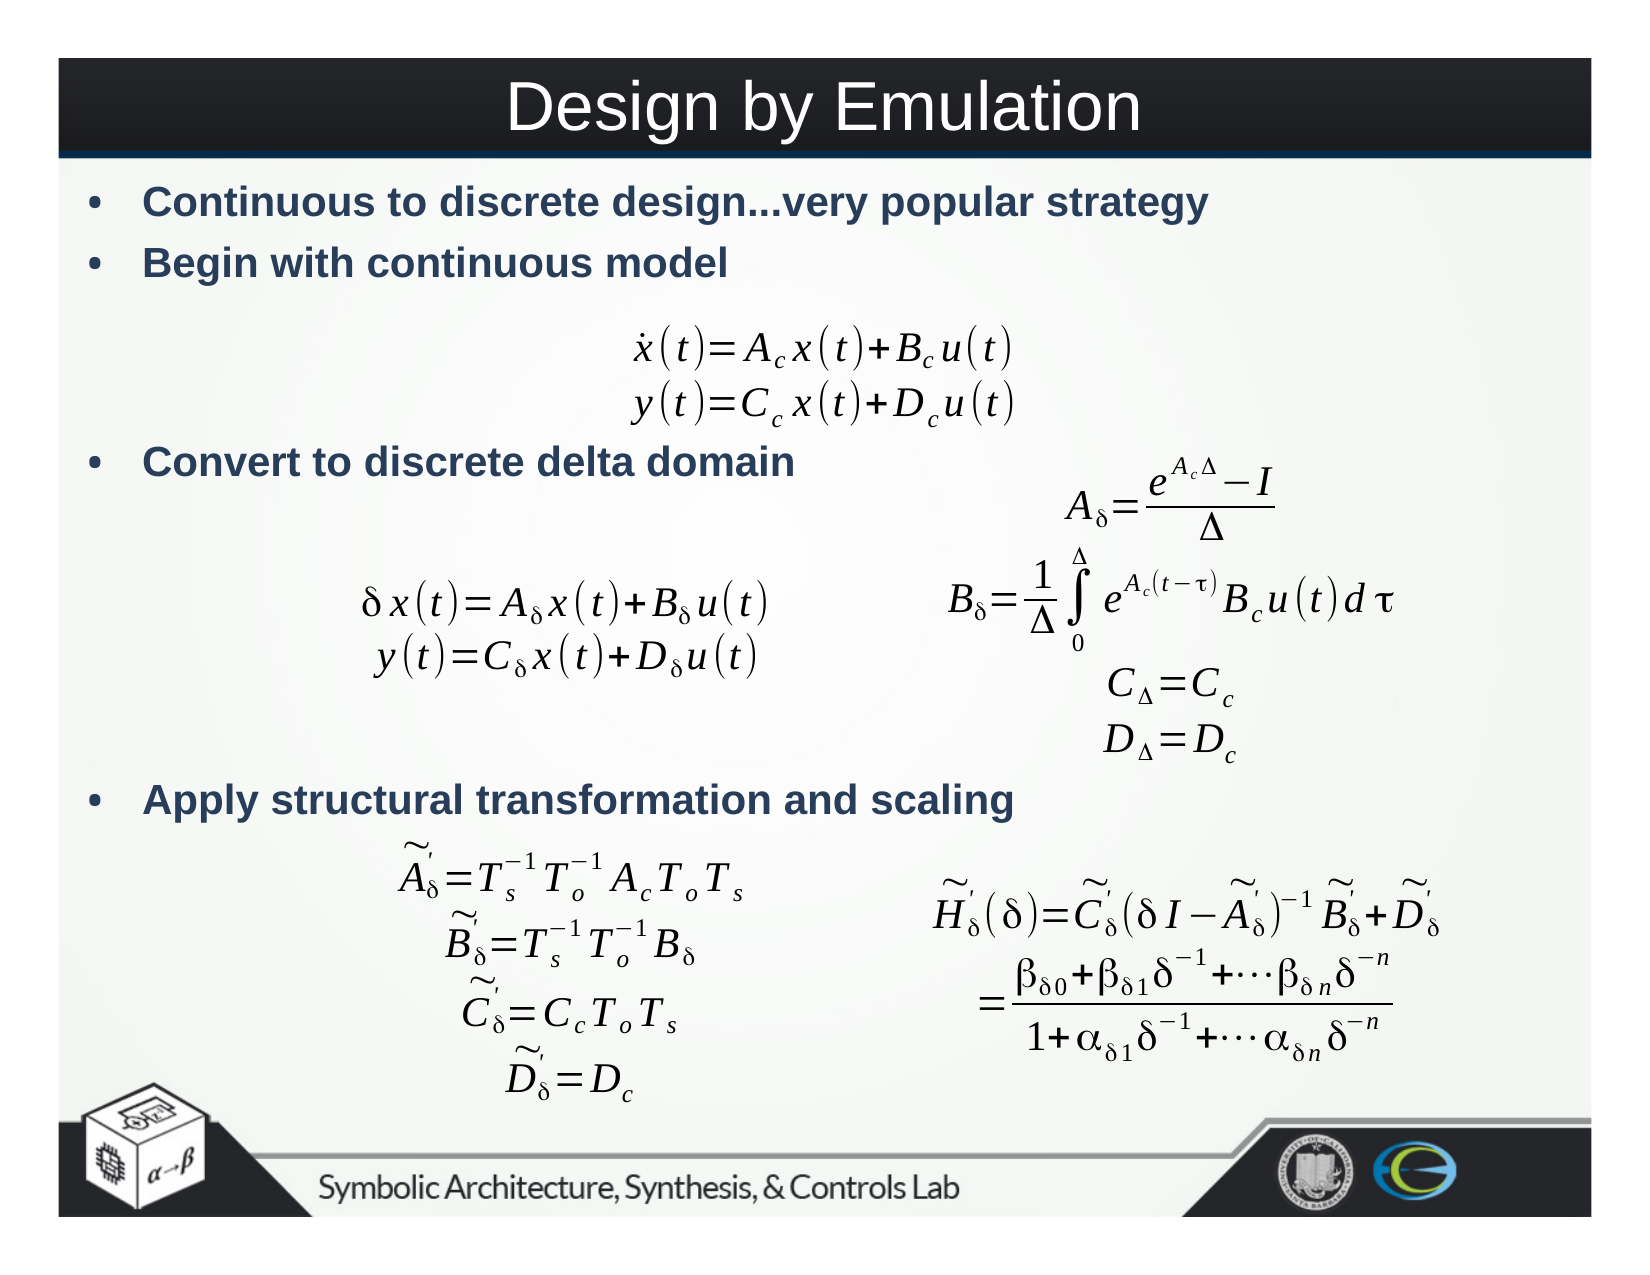

# Design by Emulation
Continuous to discrete design...very popular strategy
Begin with continuous model
Convert to discrete delta domain
Apply structural transformation and scaling